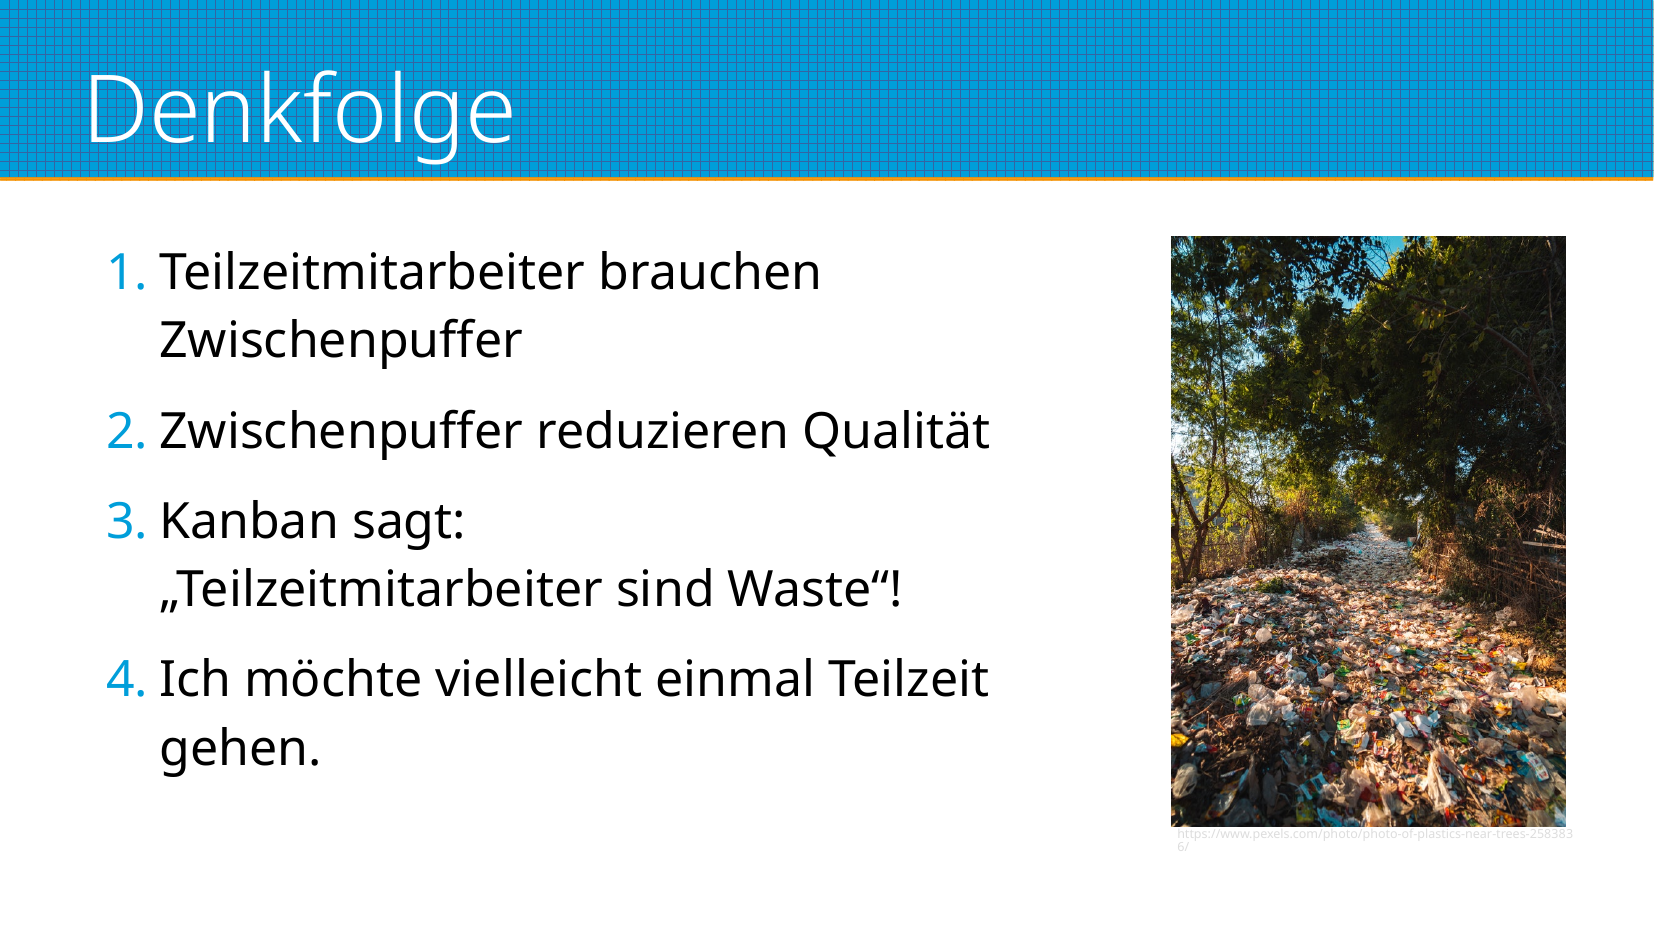

# Denkfolge
Teilzeitmitarbeiter brauchen Zwischenpuffer
Zwischenpuffer reduzieren Qualität
Kanban sagt:
„Teilzeitmitarbeiter sind Waste“!
Ich möchte vielleicht einmal Teilzeit gehen.
https://www.pexels.com/photo/photo-of-plastics-near-trees-2583836/